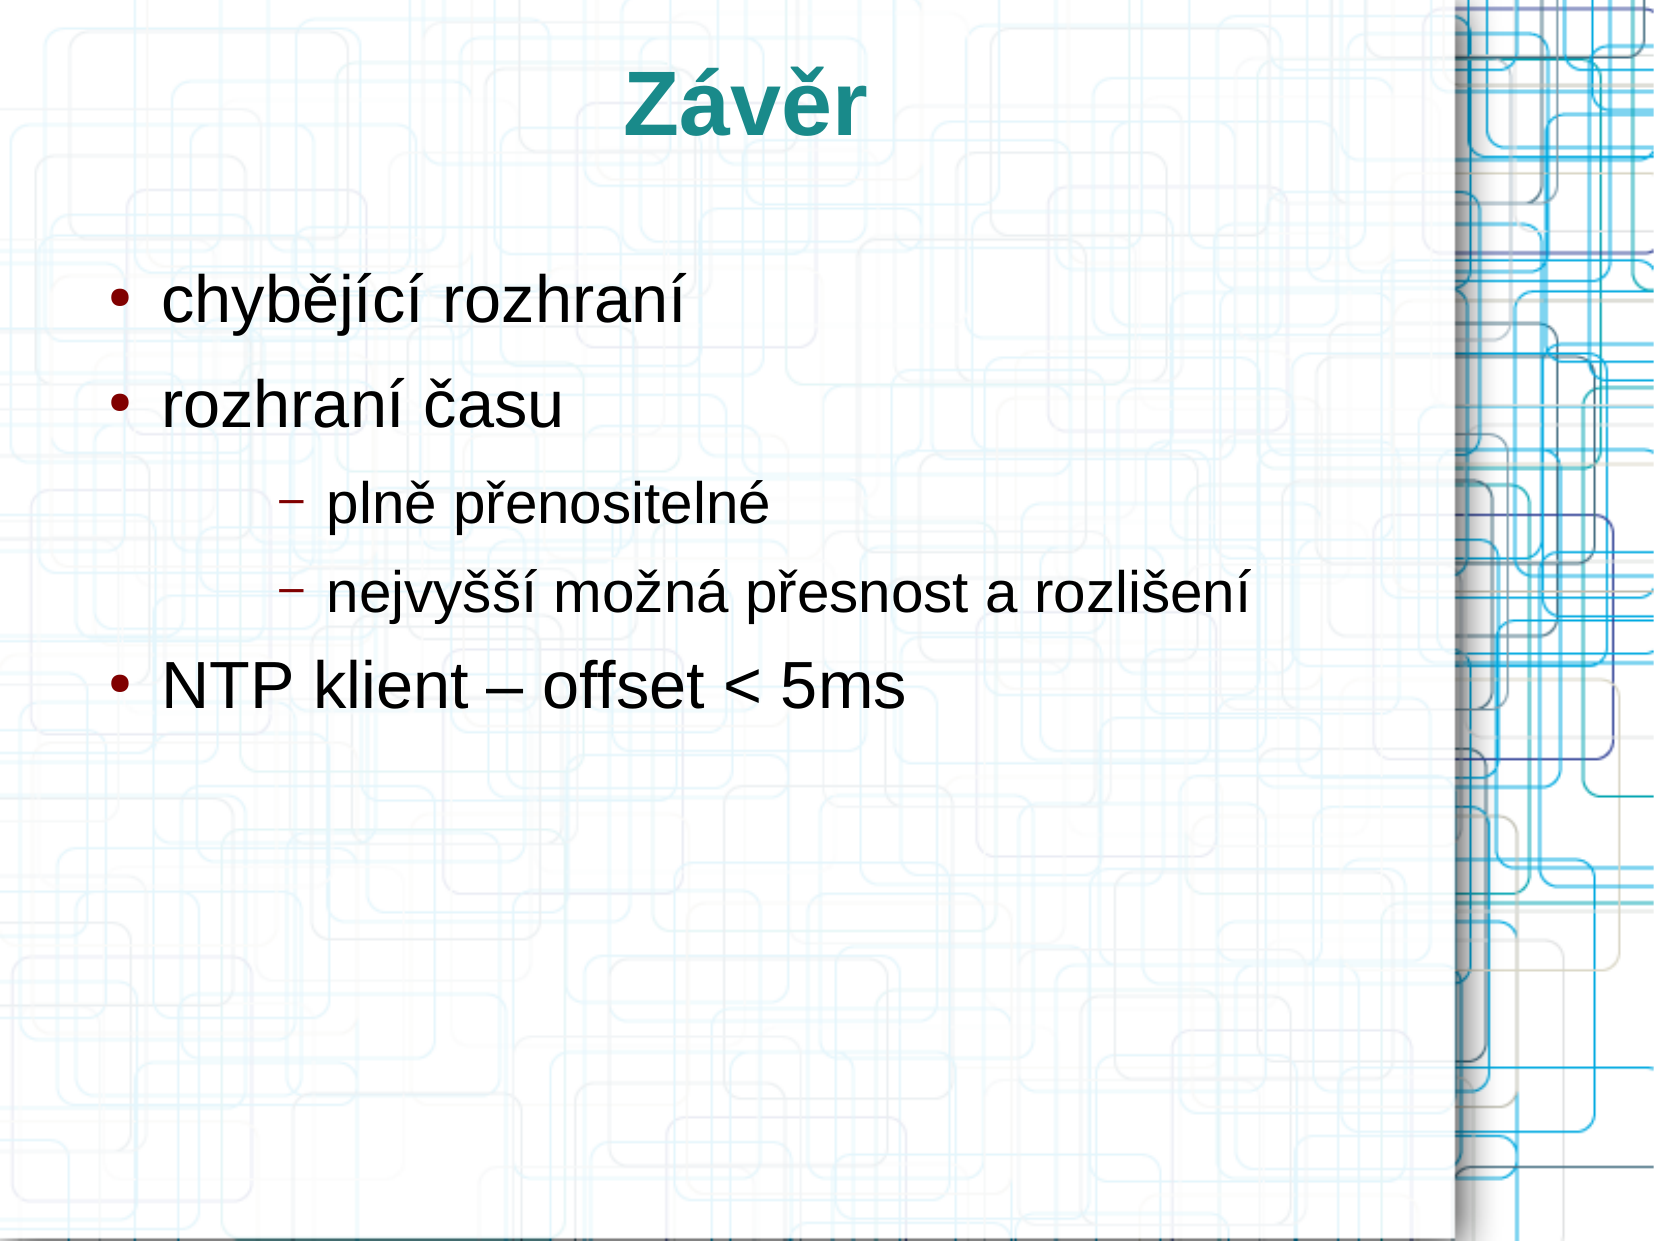

# Závěr
chybějící rozhraní
rozhraní času
plně přenositelné
nejvyšší možná přesnost a rozlišení
NTP klient – offset < 5ms